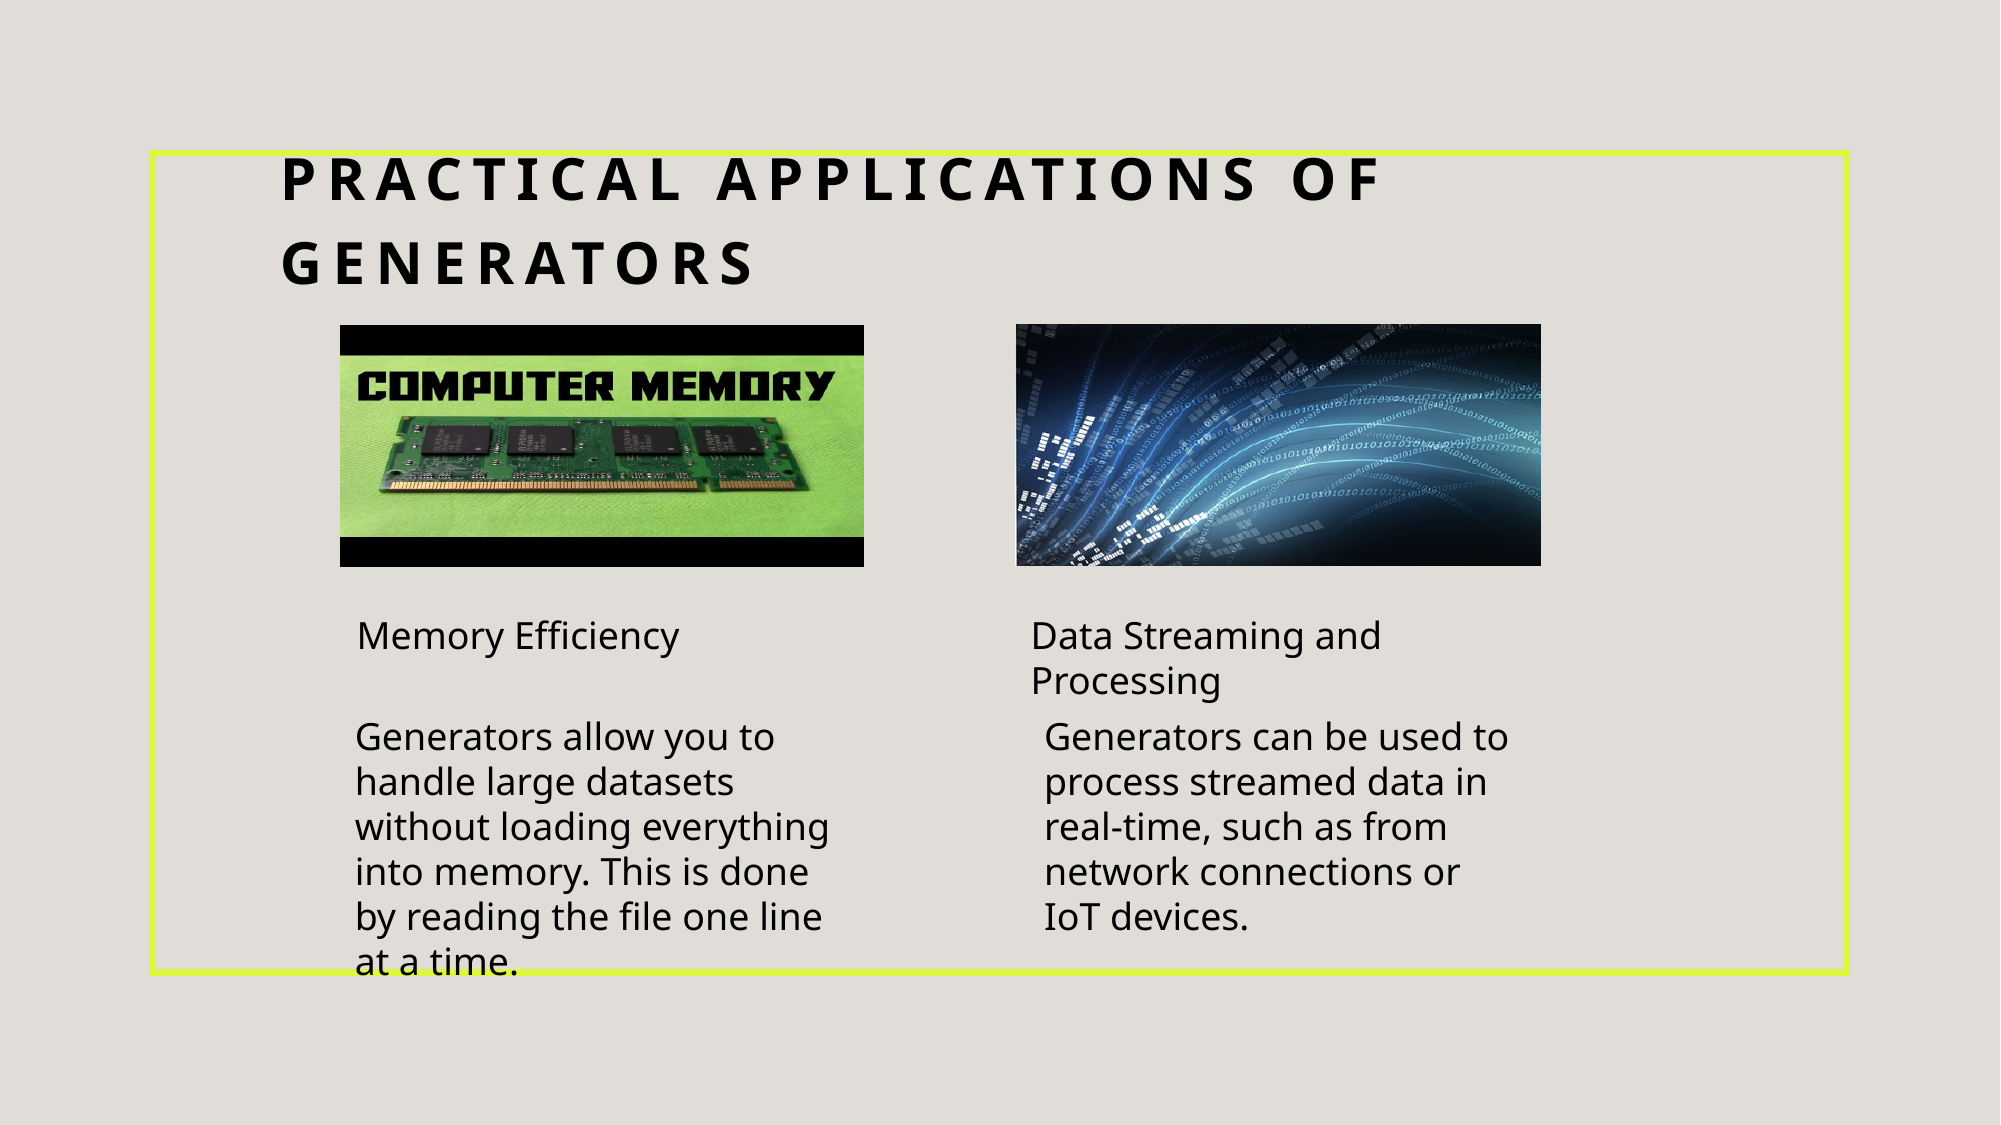

# Practical APPLICATIONS OF GENERATORS
Memory Efficiency
Data Streaming and Processing
Generators allow you to handle large datasets without loading everything into memory. This is done by reading the file one line at a time.
Generators can be used to process streamed data in real-time, such as from network connections or IoT devices.